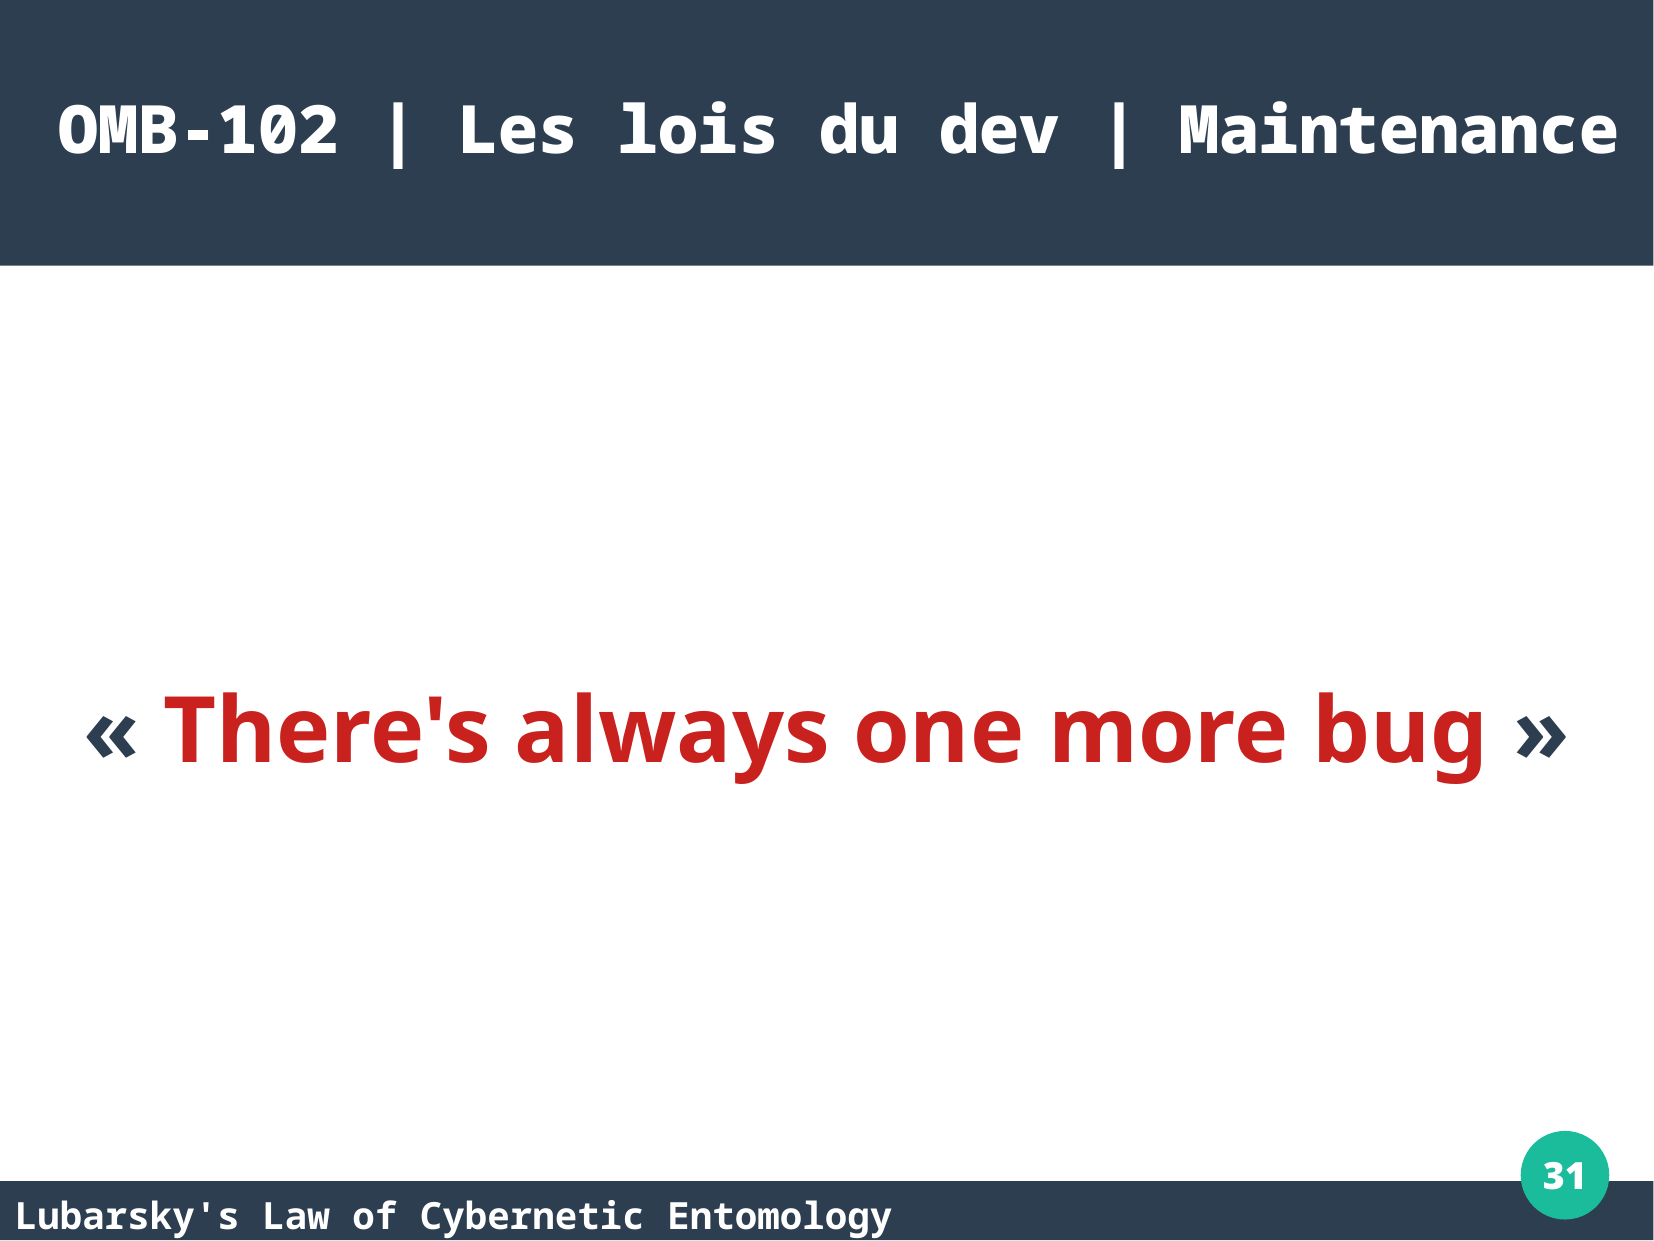

# OMB-102 | Les lois du dev | Maintenance
« There's always one more bug »
31
Lubarsky's Law of Cybernetic Entomology